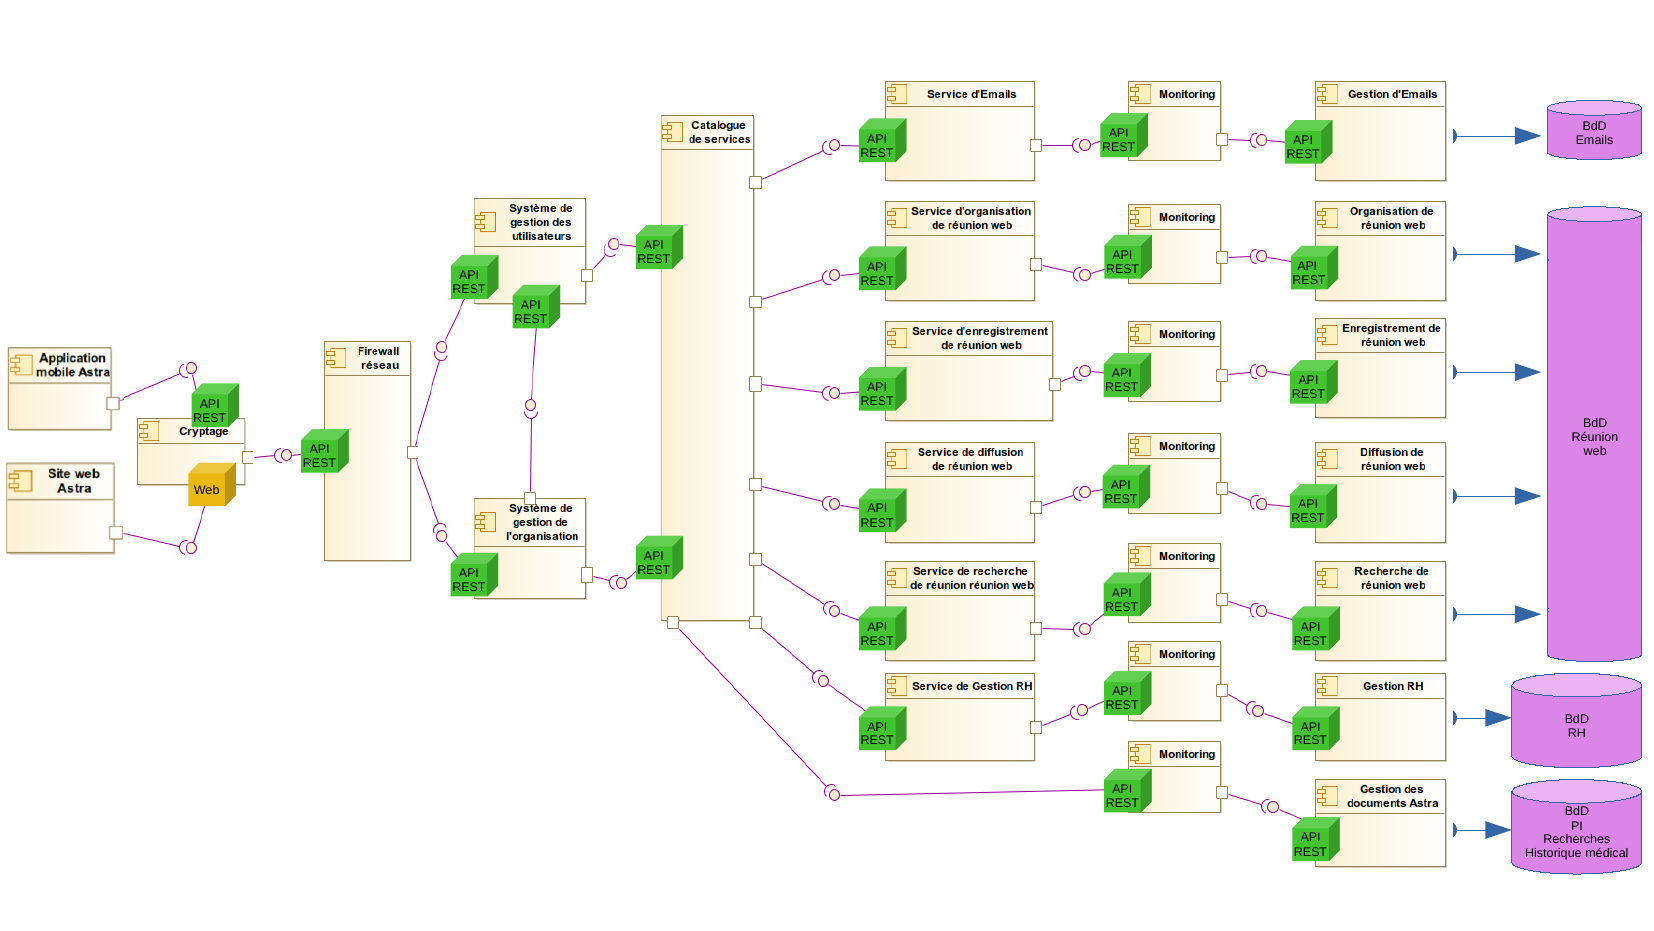

API
REST
API
REST
API
REST
API
REST
API
REST
API
REST
API
REST
API
REST
API
REST
API
REST
API
REST
API
REST
API
REST
API
REST
Web
API
REST
API
REST
API
REST
API
REST
API
REST
API
REST
API
REST
API
REST
API
REST
API
REST
API
REST
API
REST
API
REST
BdD
Emails
BdD
Réunion
web
BdD
RH
BdD
PI
Recherches
Historique médical